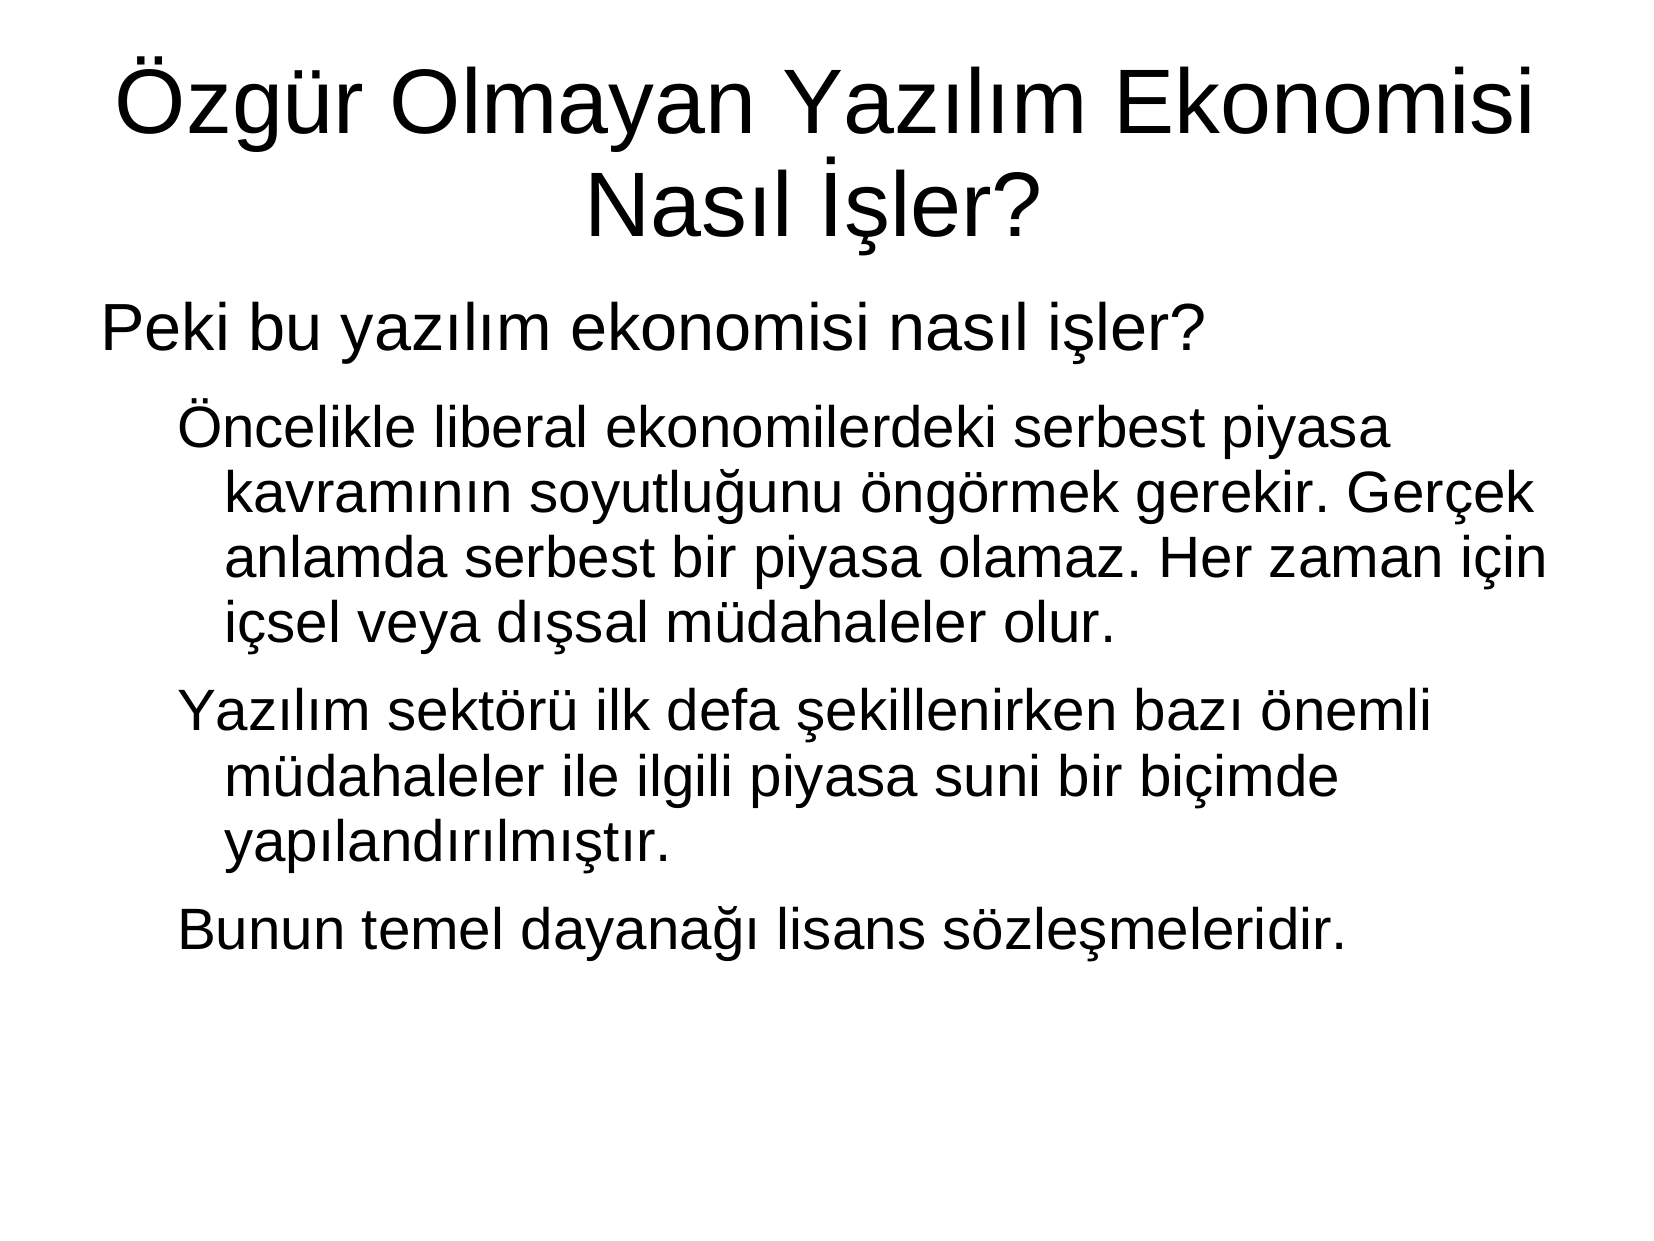

# Özgür Olmayan Yazılım Ekonomisi Nasıl İşler?
Peki bu yazılım ekonomisi nasıl işler?
Öncelikle liberal ekonomilerdeki serbest piyasa kavramının soyutluğunu öngörmek gerekir. Gerçek anlamda serbest bir piyasa olamaz. Her zaman için içsel veya dışsal müdahaleler olur.
Yazılım sektörü ilk defa şekillenirken bazı önemli müdahaleler ile ilgili piyasa suni bir biçimde yapılandırılmıştır.
Bunun temel dayanağı lisans sözleşmeleridir.